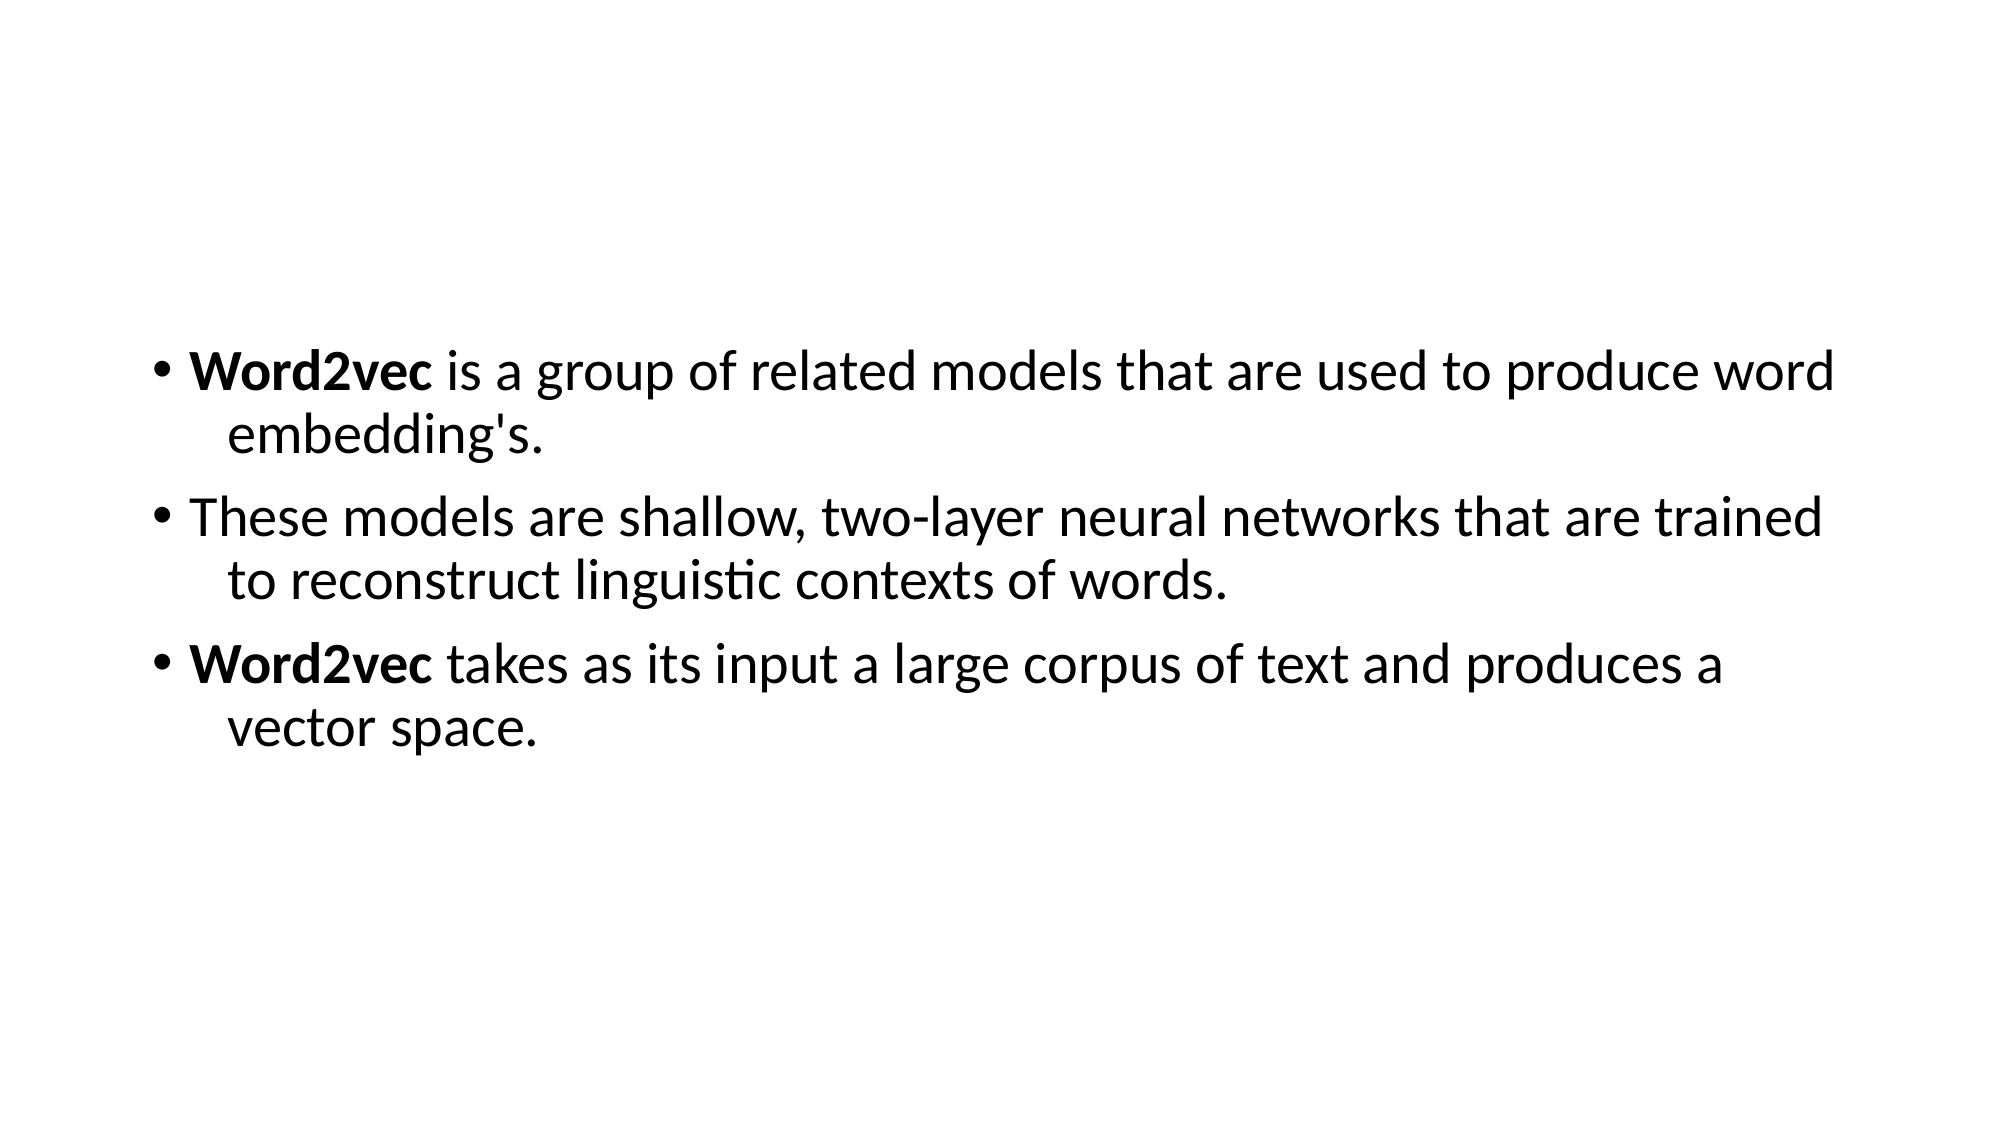

#
Word2vec is a group of related models that are used to produce word embedding's.
These models are shallow, two-layer neural networks that are trained to reconstruct linguistic contexts of words.
Word2vec takes as its input a large corpus of text and produces a vector space.